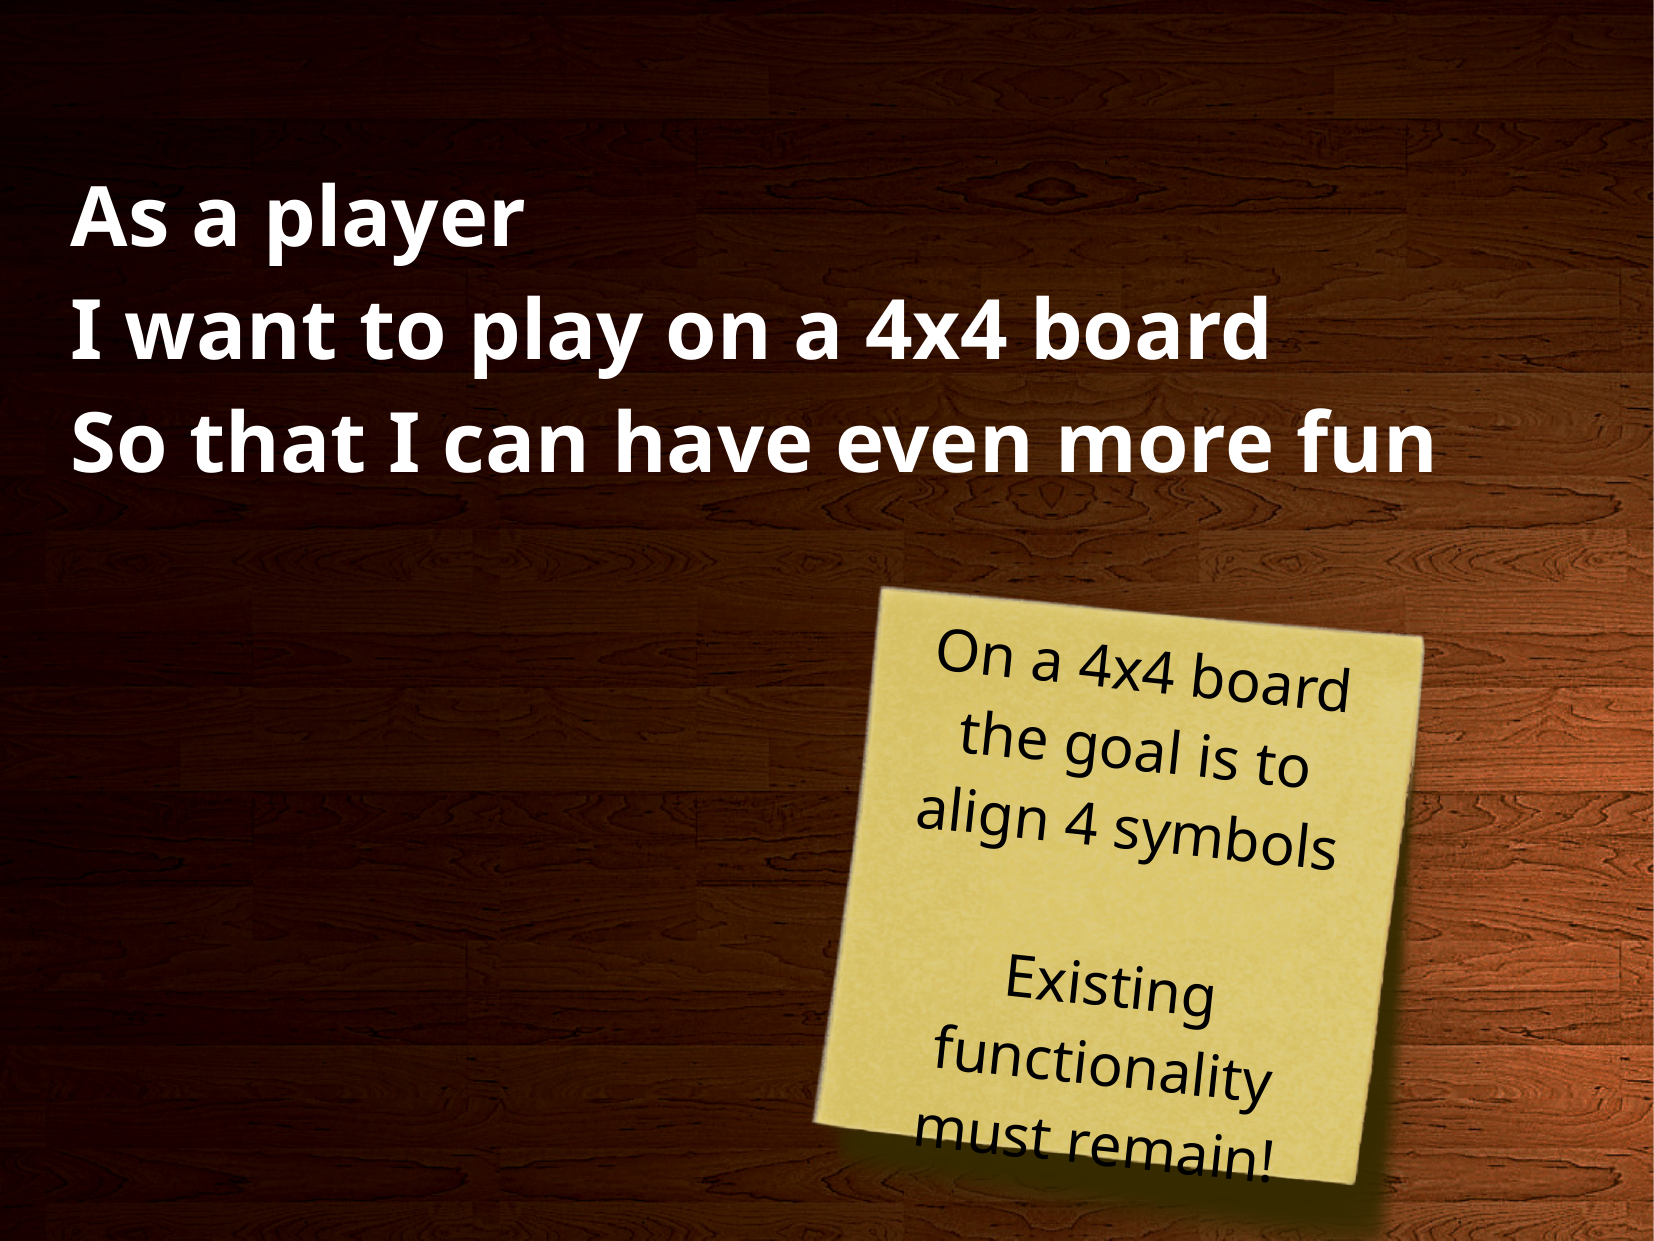

# As a player I want to play on a 4x4 board So that I can have even more fun
On a 4x4 board the goal is to align 4 symbols
Existing functionality must remain!